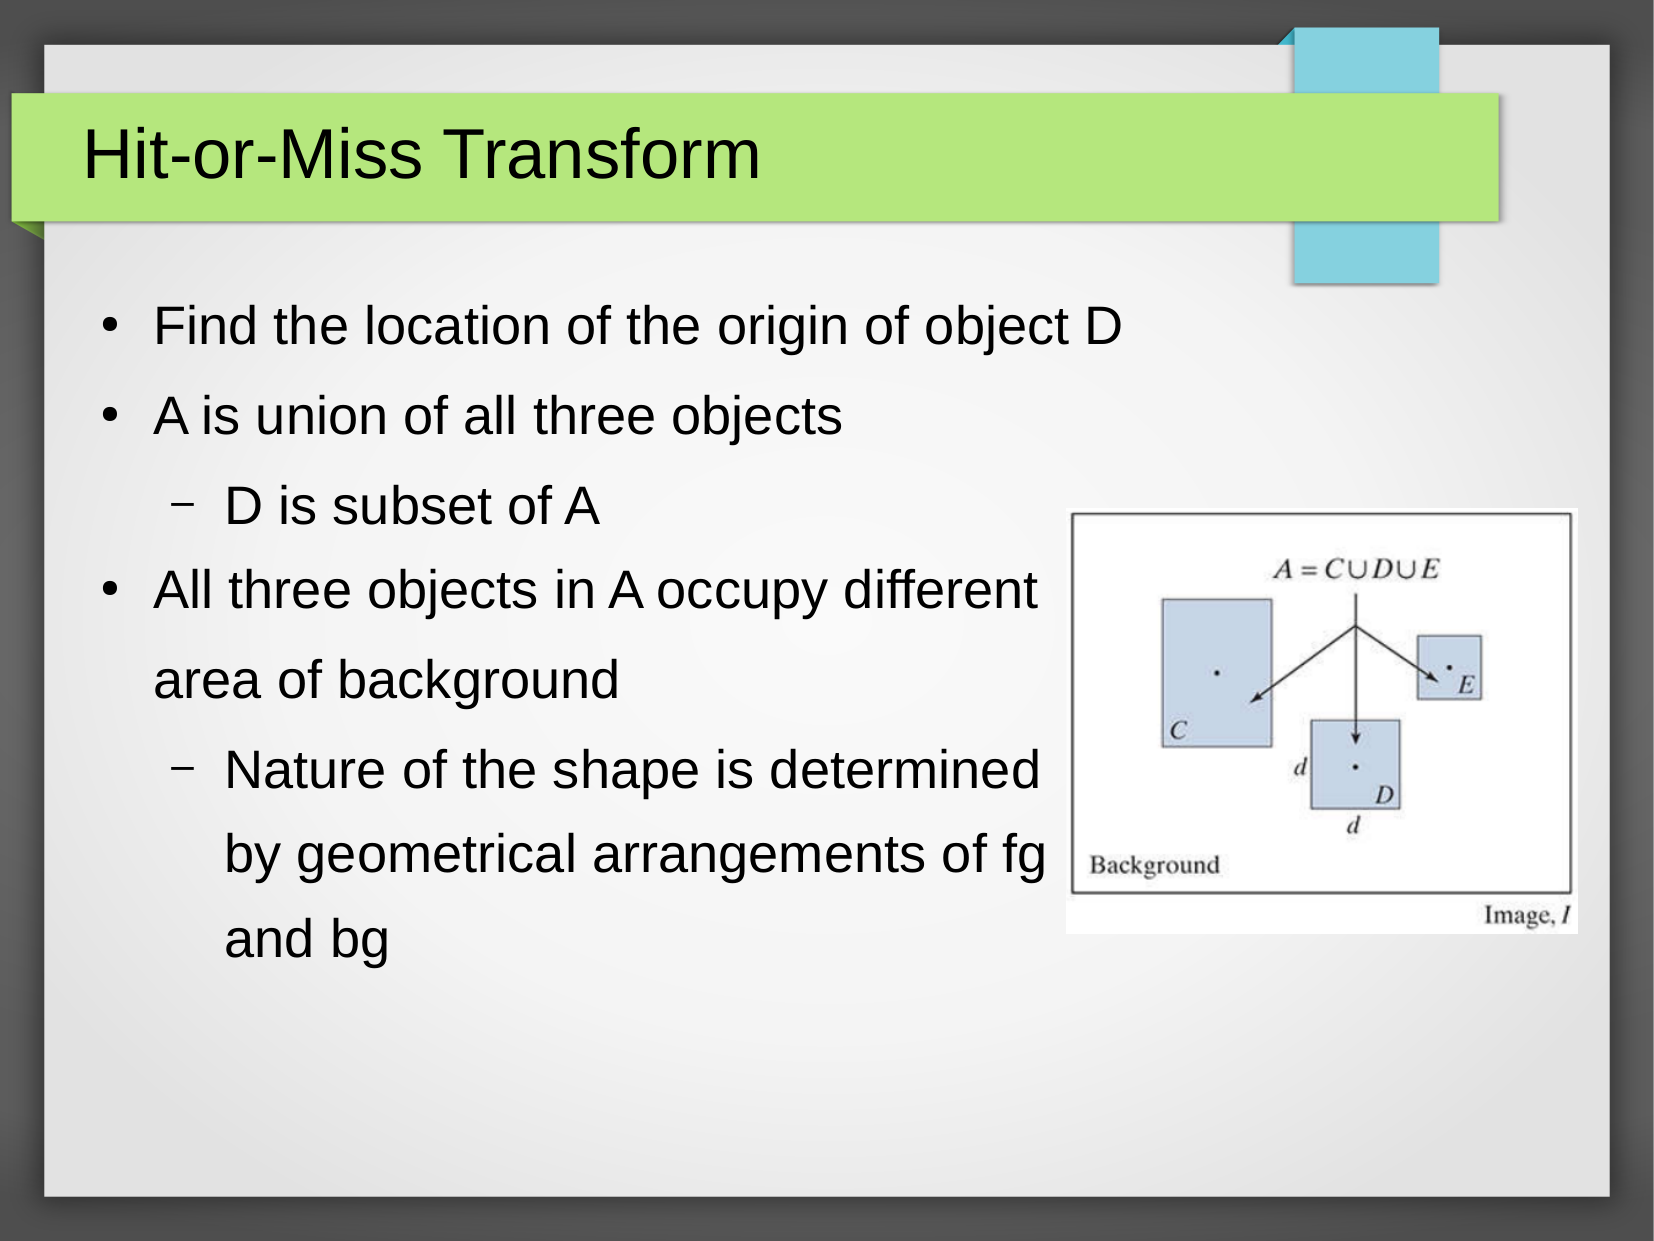

# Hit-or-Miss Transform
Find the location of the origin of object D
A is union of all three objects
D is subset of A
All three objects in A occupy different
area of background
Nature of the shape is determined
by geometrical arrangements of fg
and bg